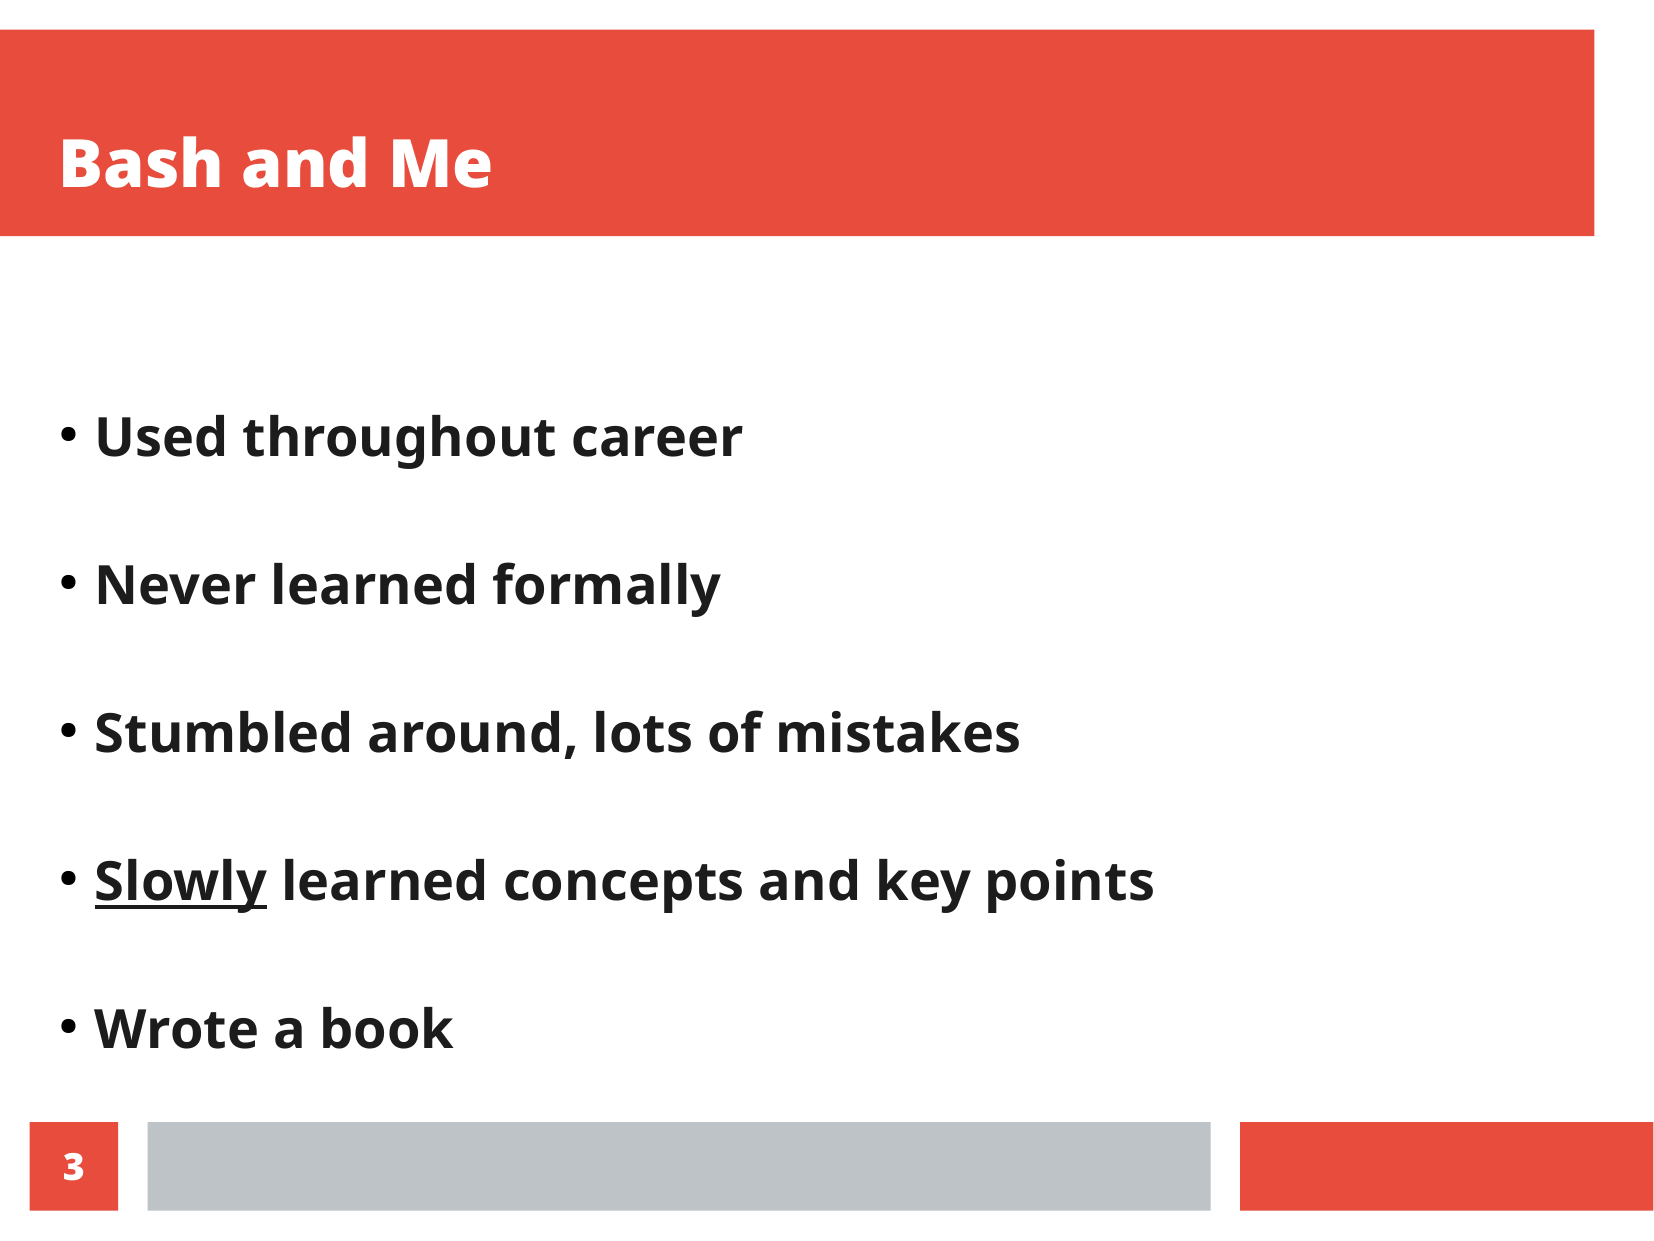

# Bash and Me
Used throughout career
Never learned formally
Stumbled around, lots of mistakes
Slowly learned concepts and key points
Wrote a book
3